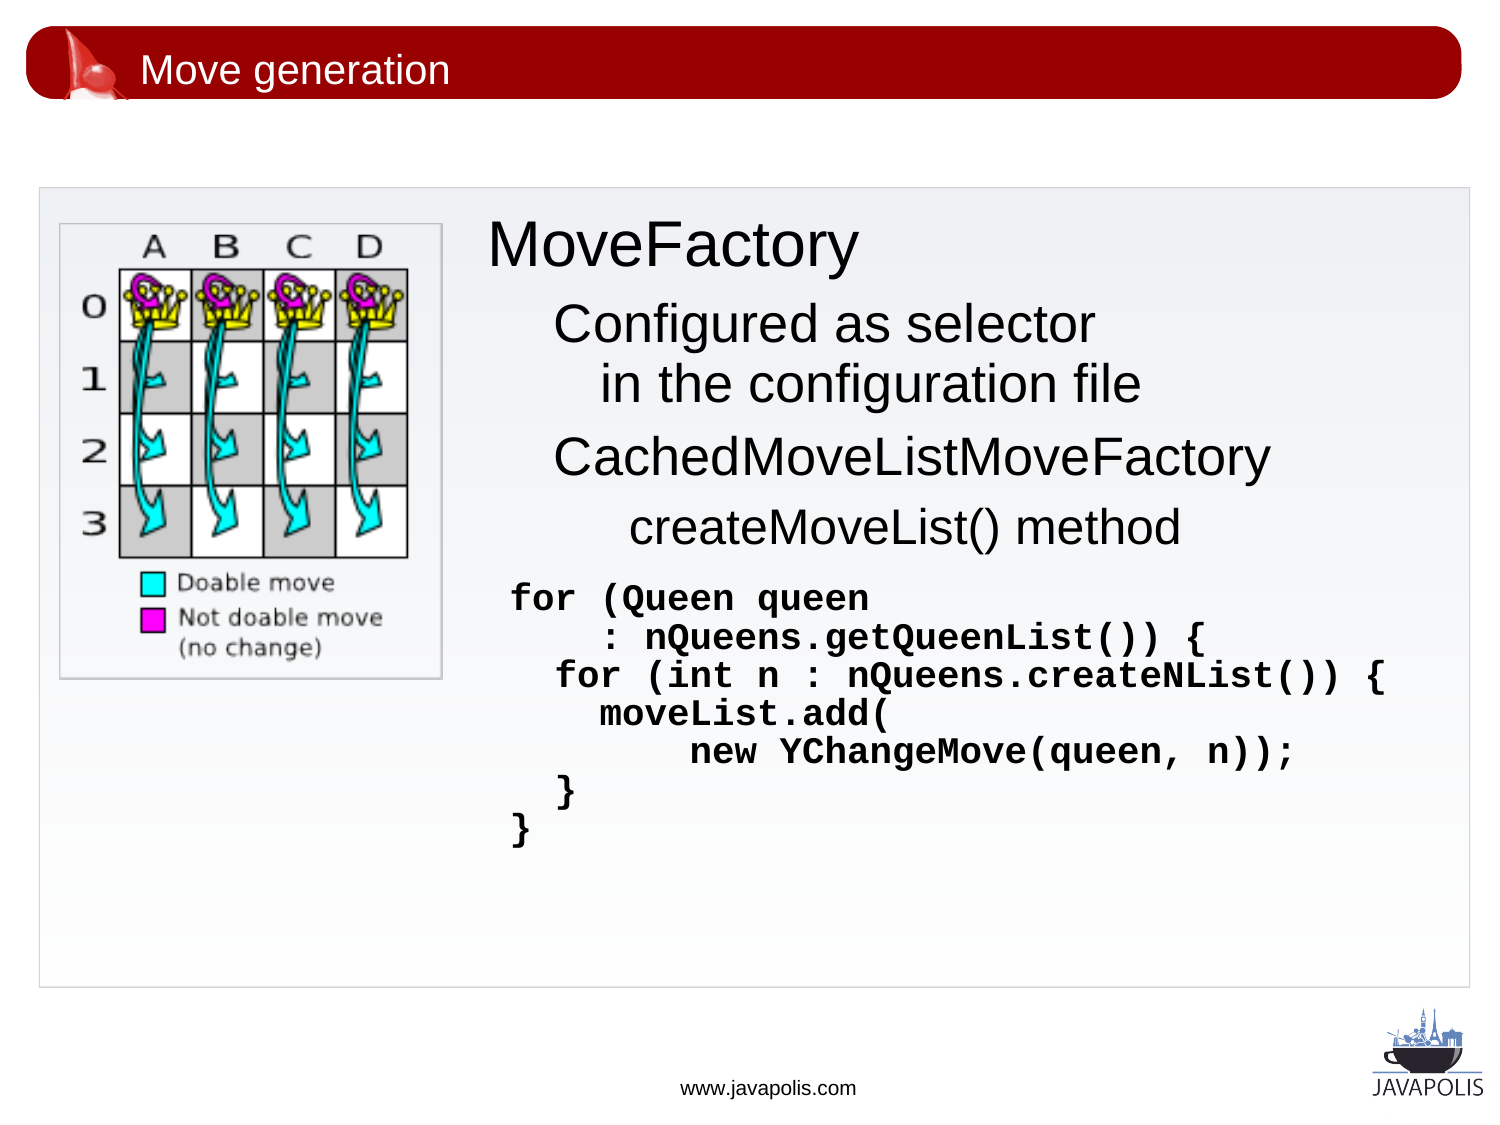

# Move generation
MoveFactory
Configured as selector
in the configuration file
CachedMoveListMoveFactory
createMoveList() method
for (Queen queen
 : nQueens.getQueenList()) {
 for (int n : nQueens.createNList()) {
 moveList.add(
 new YChangeMove(queen, n));
 }
}